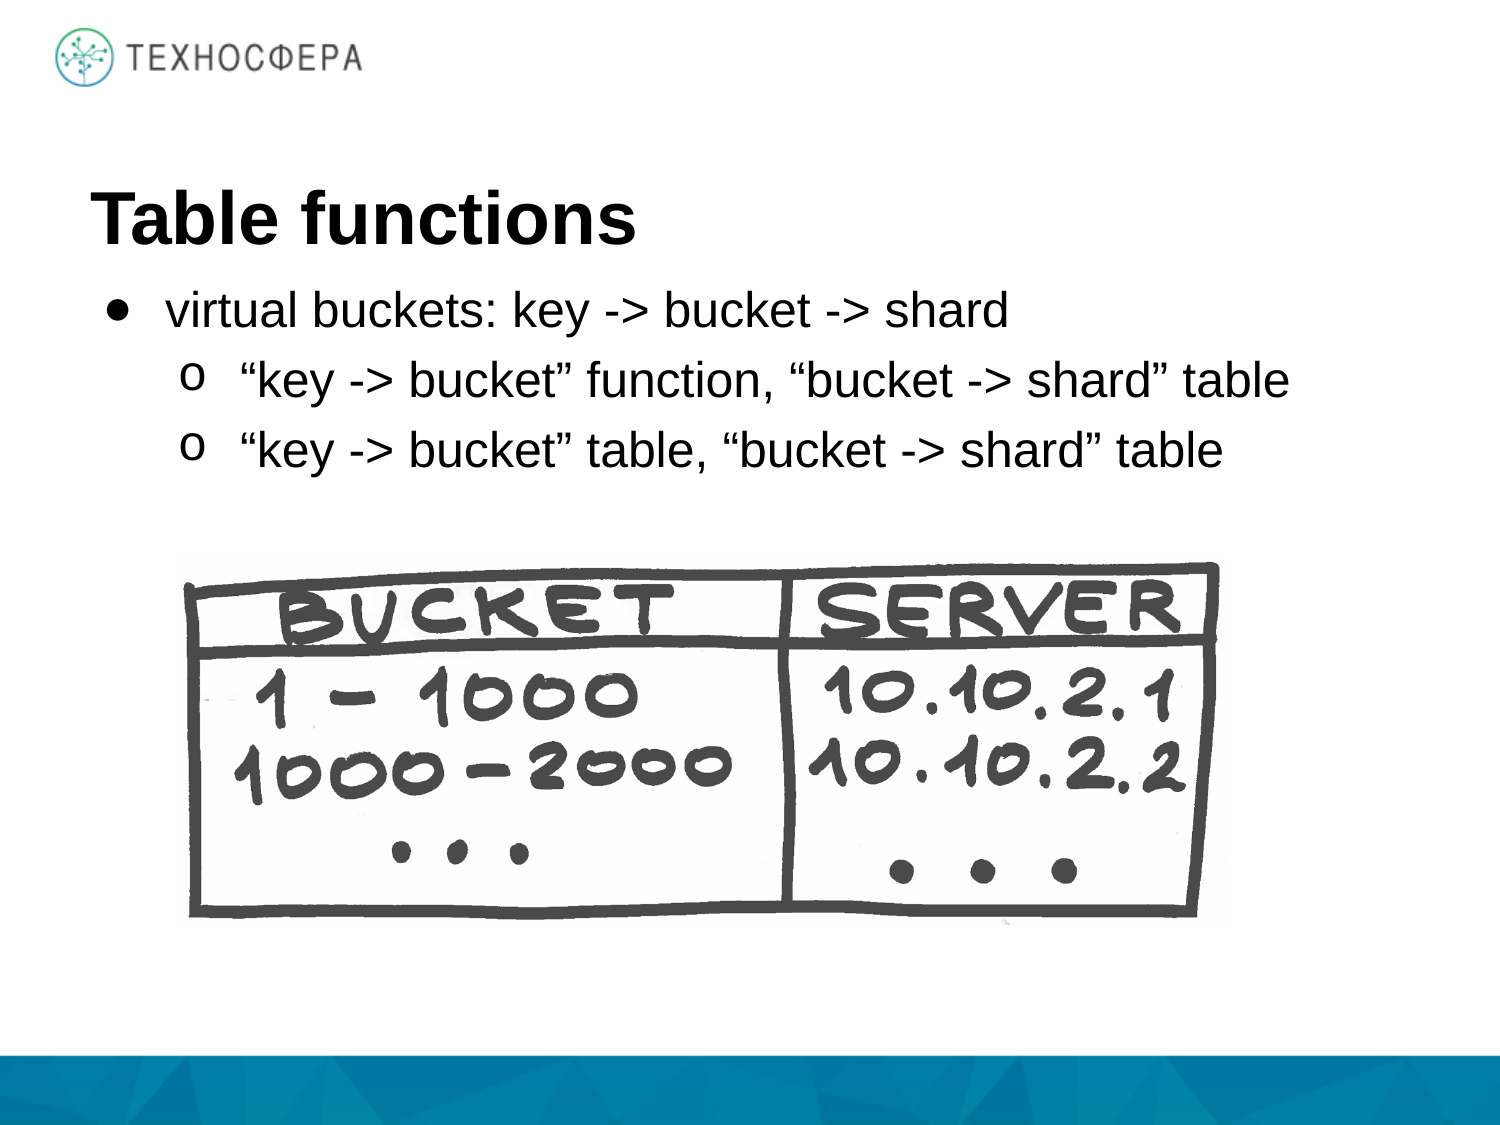

# Table functions
virtual buckets: key -> bucket -> shard
“key -> bucket” function, “bucket -> shard” table
“key -> bucket” table, “bucket -> shard” table